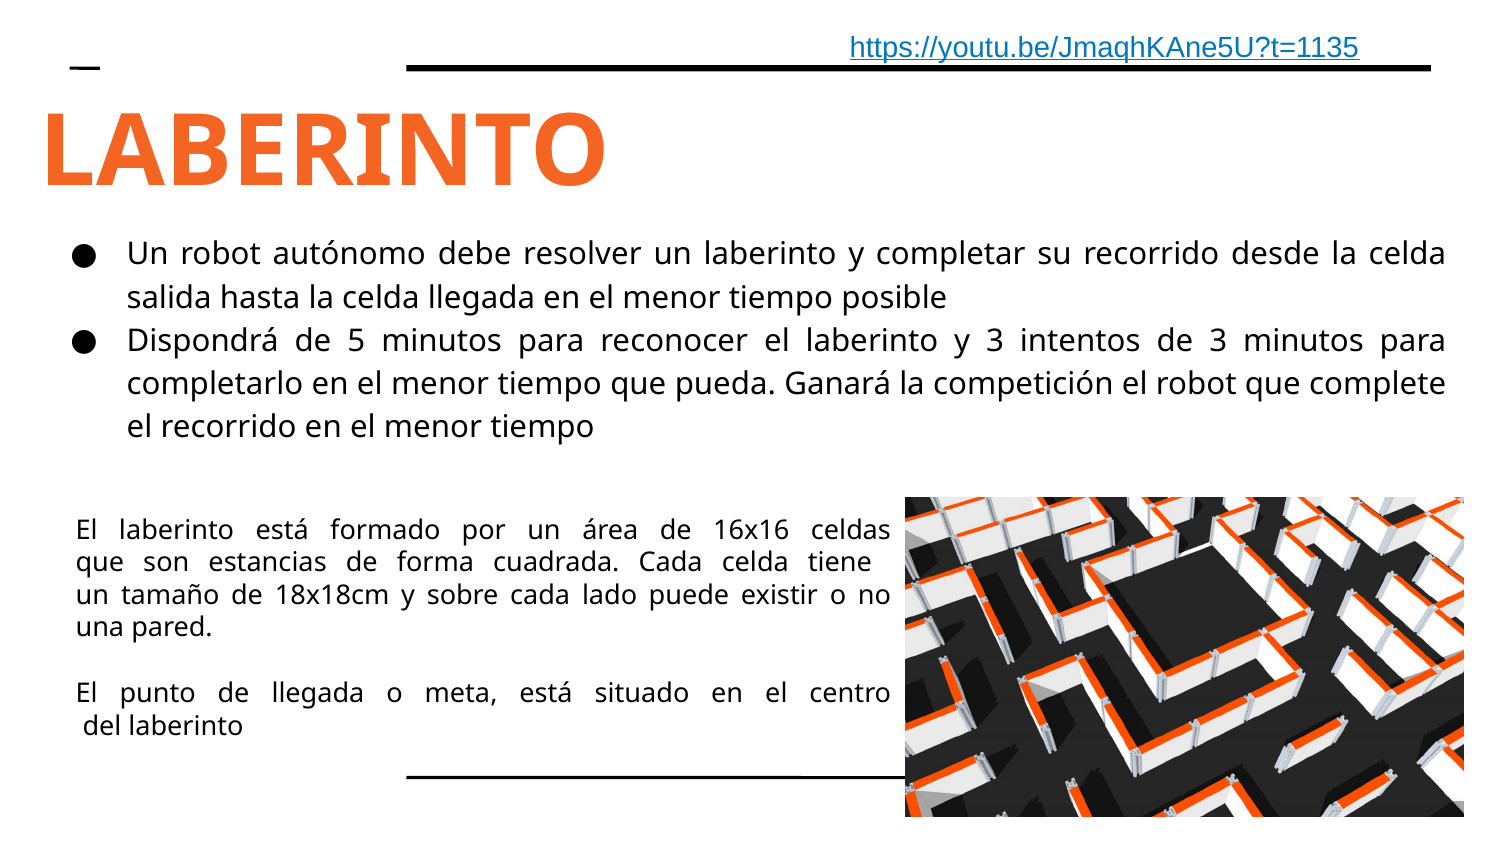

https://youtu.be/JmaqhKAne5U?t=1135
# LABERINTO
Un robot autónomo debe resolver un laberinto y completar su recorrido desde la celda salida hasta la celda llegada en el menor tiempo posible
Dispondrá de 5 minutos para reconocer el laberinto y 3 intentos de 3 minutos para completarlo en el menor tiempo que pueda. Ganará la competición el robot que complete el recorrido en el menor tiempo
El laberinto está formado por un área de 16x16 celdas
que son estancias de forma cuadrada. Cada celda tiene
un tamaño de 18x18cm y sobre cada lado puede existir o no una pared.
El punto de llegada o meta, está situado en el centro
 del laberinto